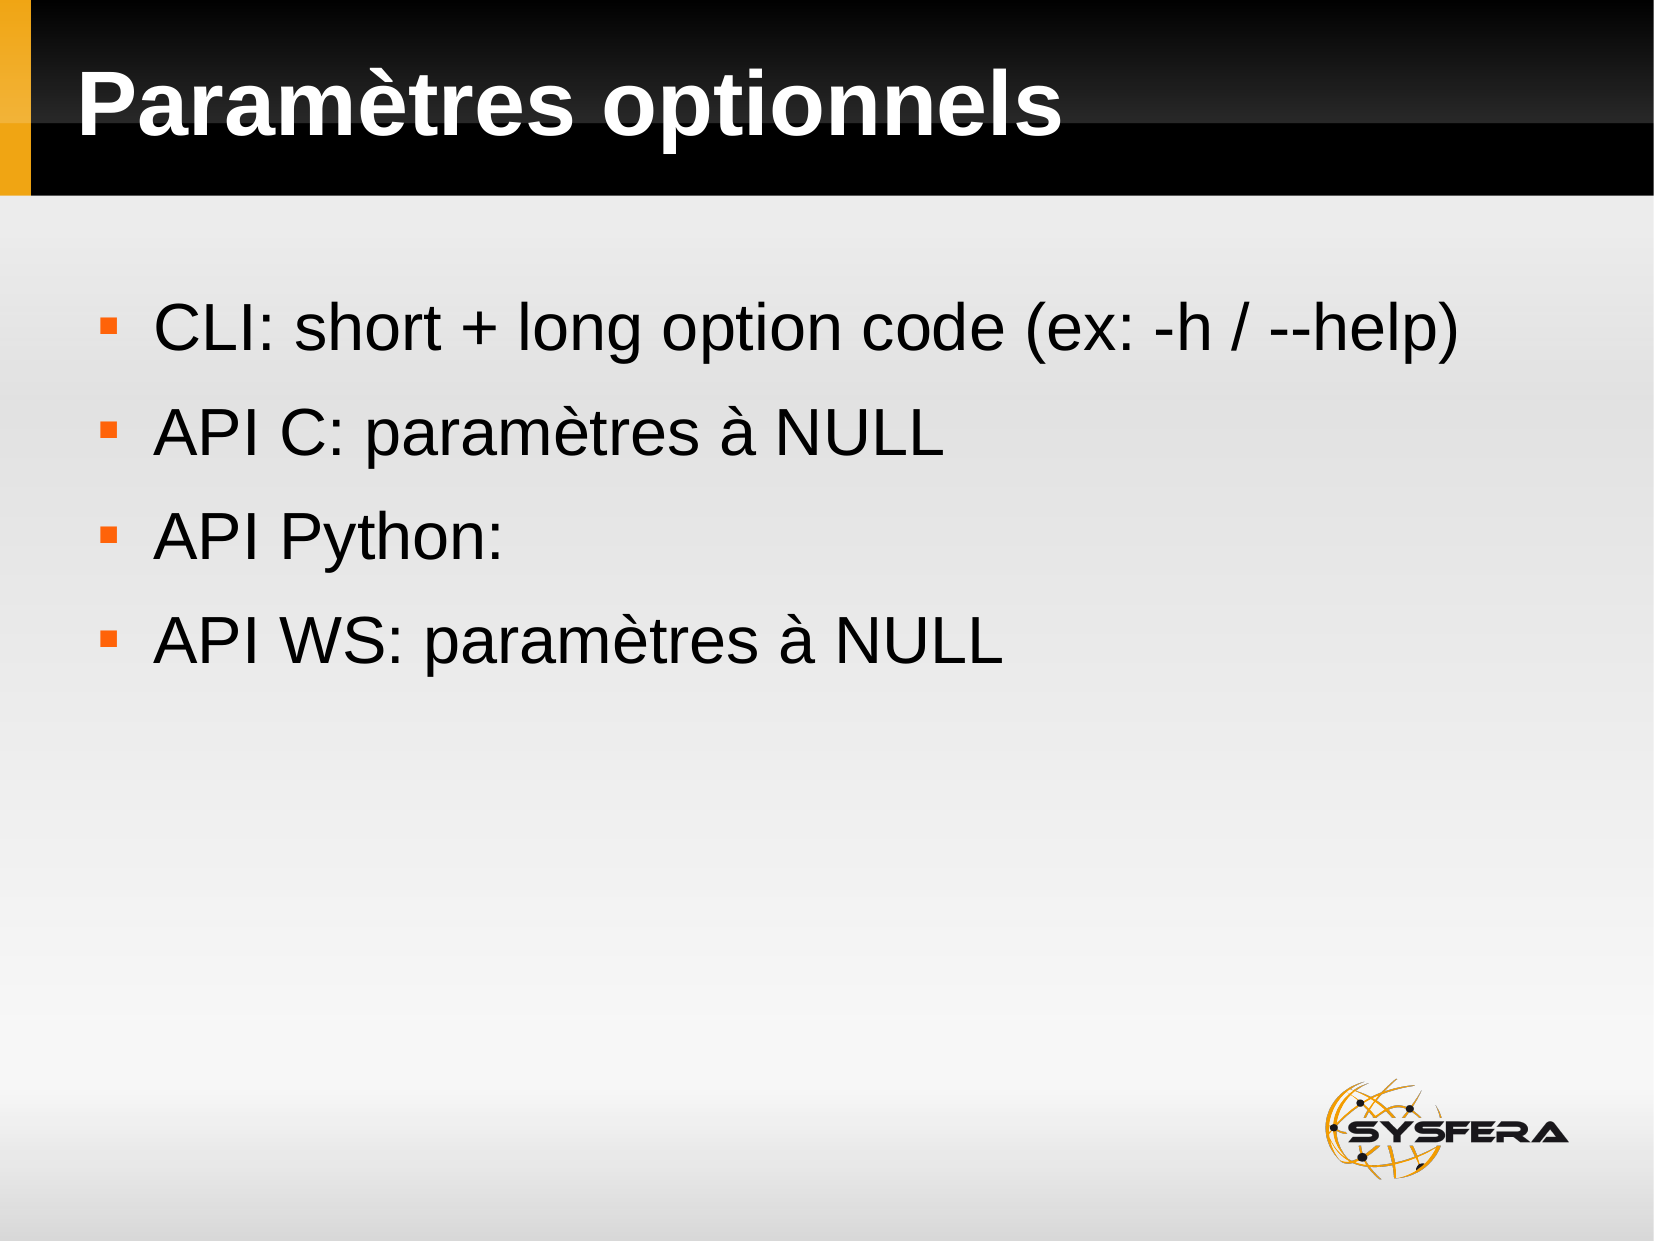

# Paramètres optionnels
CLI: short + long option code (ex: -h / --help)
API C: paramètres à NULL
API Python:
API WS: paramètres à NULL